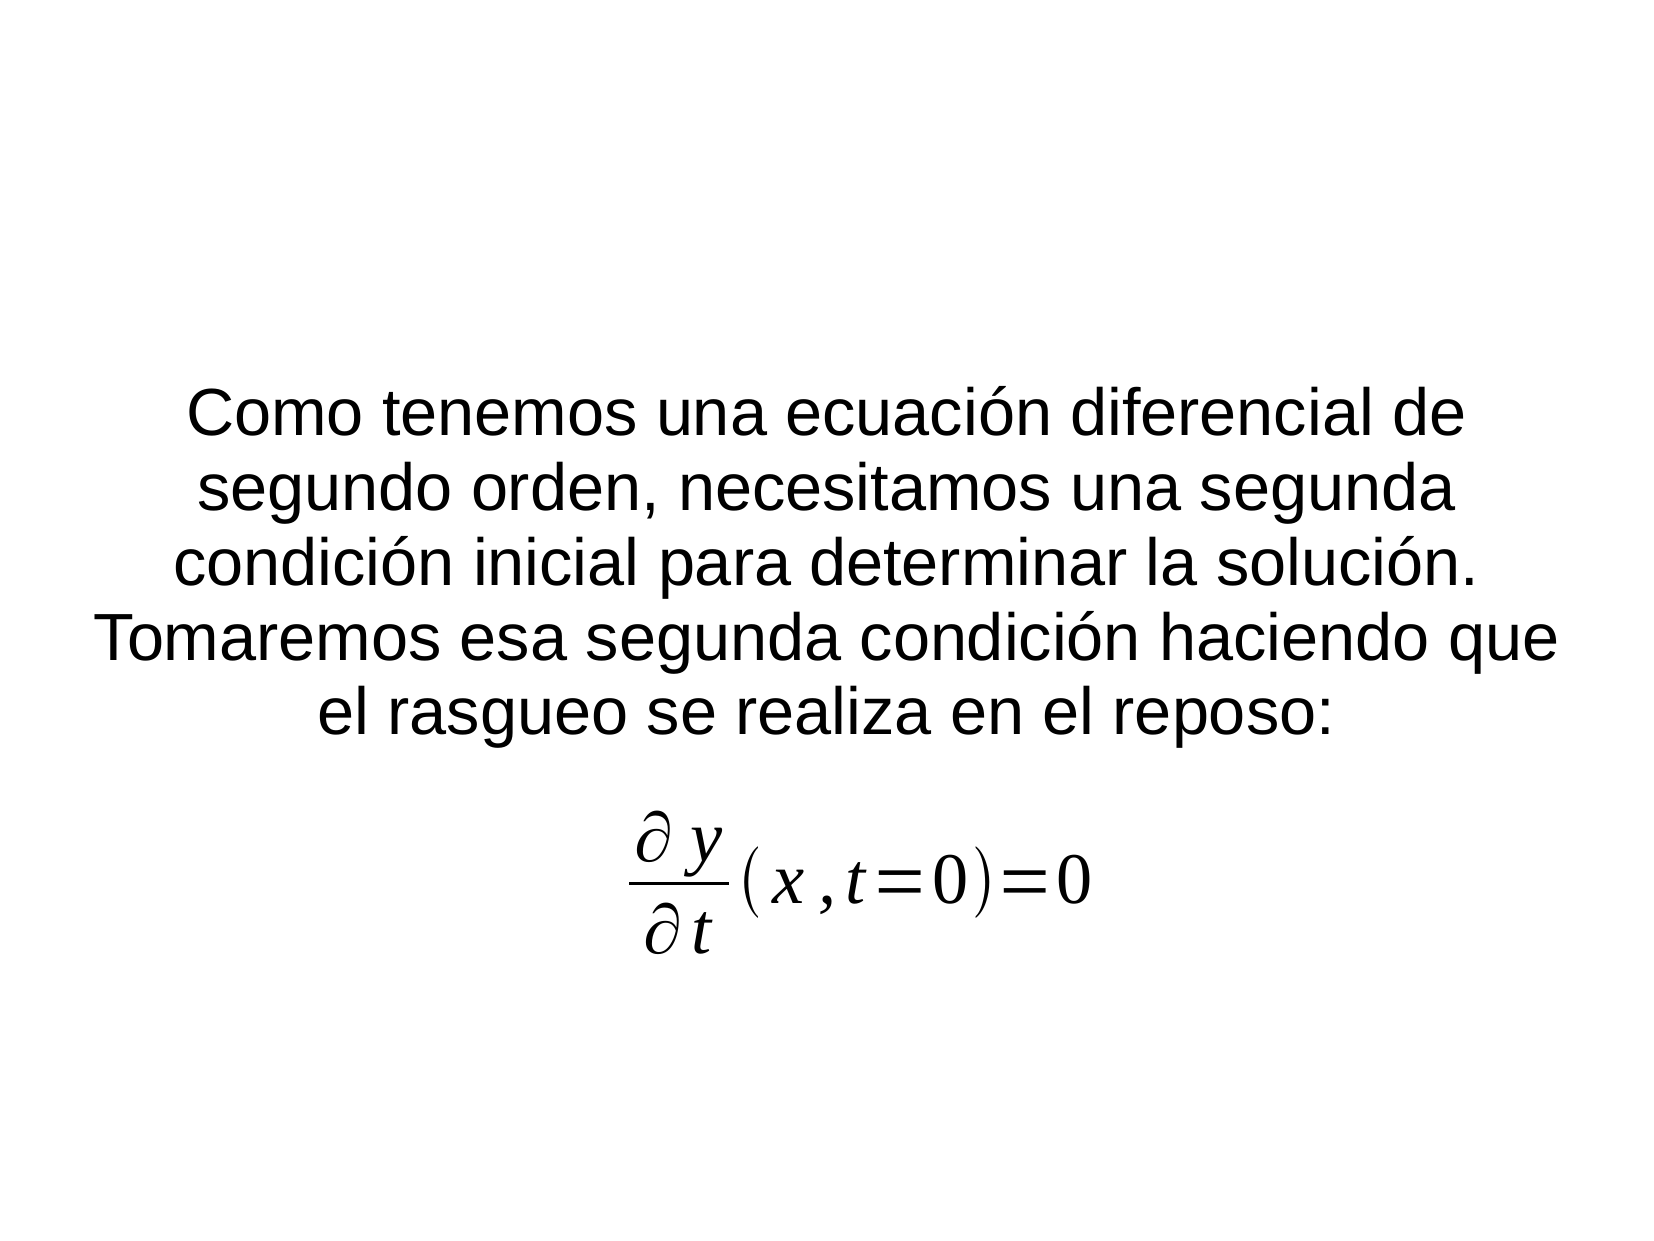

#
Como tenemos una ecuación diferencial de segundo orden, necesitamos una segunda condición inicial para determinar la solución. Tomaremos esa segunda condición haciendo que el rasgueo se realiza en el reposo: